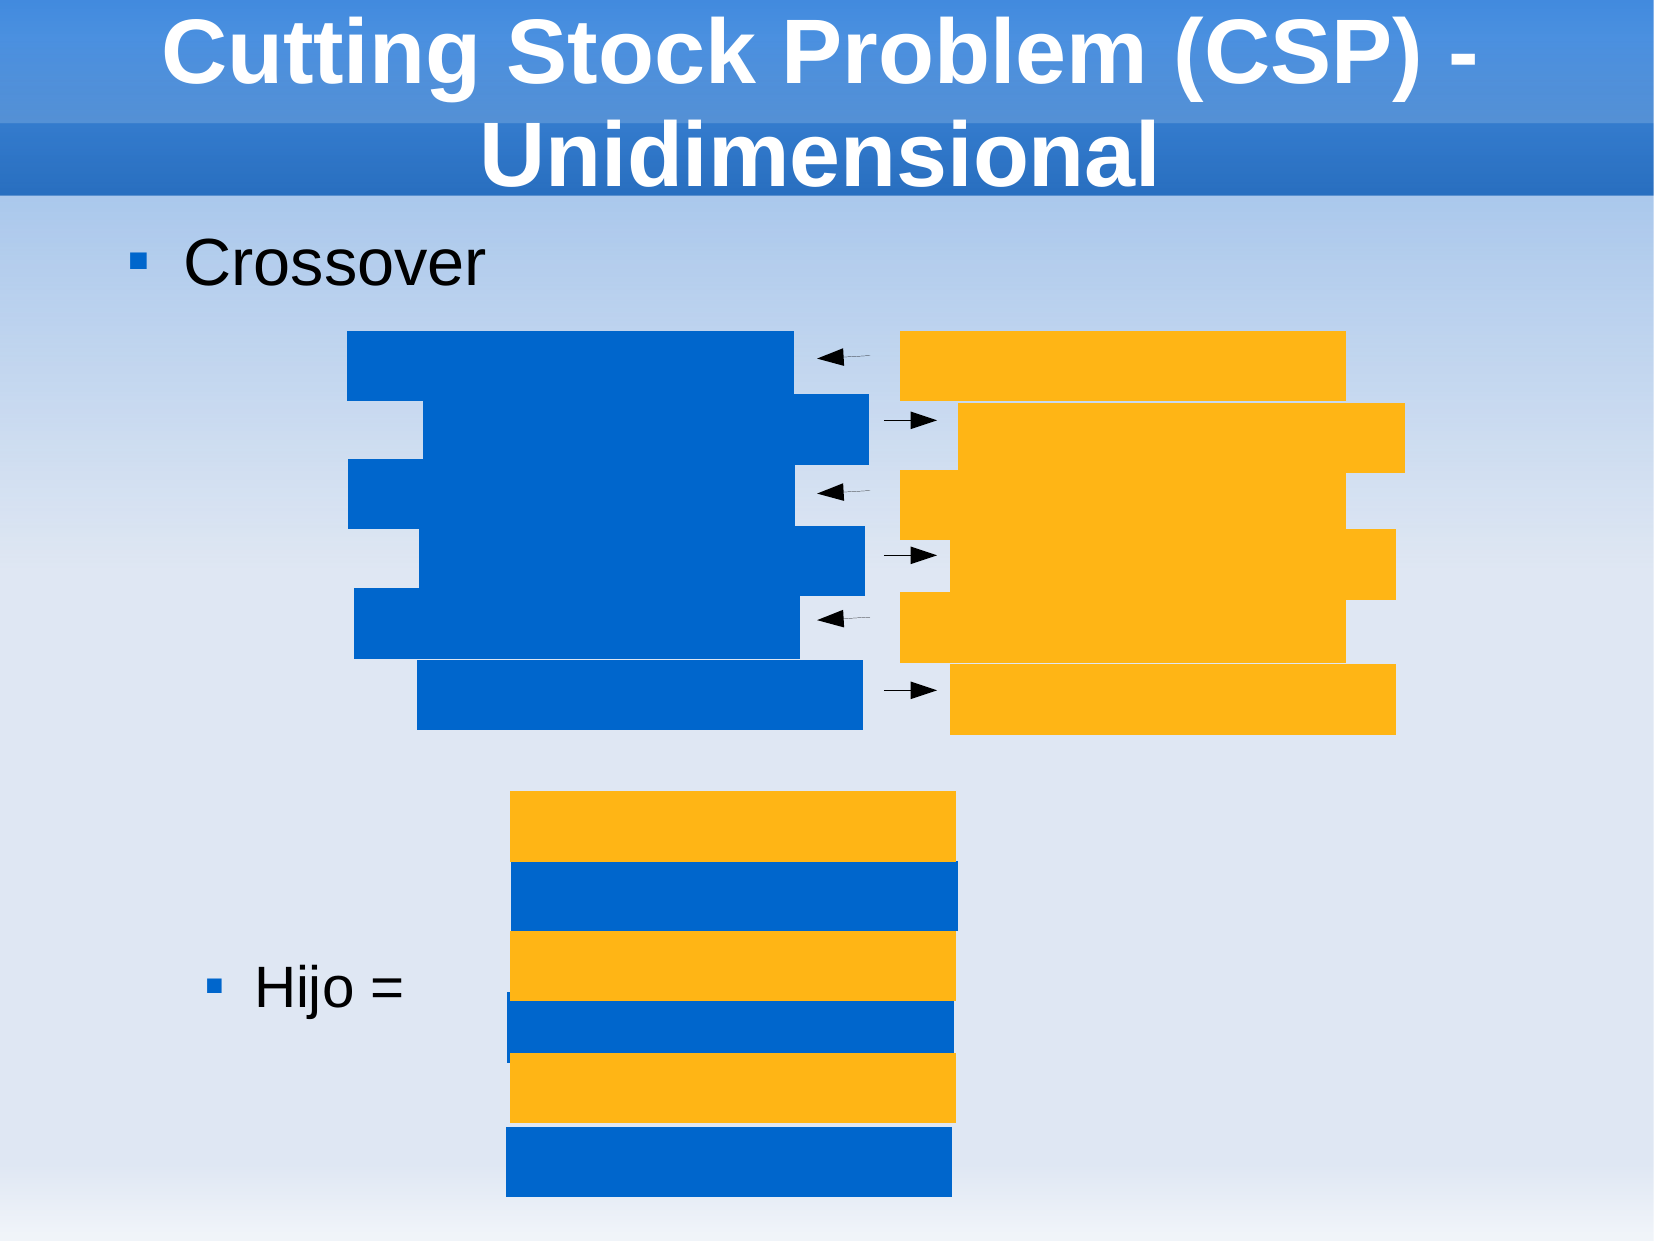

# Cutting Stock Problem (CSP) - Unidimensional
Crossover
Hijo =
| | | | | | | |
| --- | --- | --- | --- | --- | --- | --- |
| | | | | | | |
| --- | --- | --- | --- | --- | --- | --- |
| | | | | | | |
| --- | --- | --- | --- | --- | --- | --- |
| | | | | | | |
| --- | --- | --- | --- | --- | --- | --- |
| | | | | | | |
| --- | --- | --- | --- | --- | --- | --- |
| | | | | | | |
| --- | --- | --- | --- | --- | --- | --- |
| | | | | | | |
| --- | --- | --- | --- | --- | --- | --- |
| | | | | | | |
| --- | --- | --- | --- | --- | --- | --- |
| | | | | | | |
| --- | --- | --- | --- | --- | --- | --- |
| | | | | | | |
| --- | --- | --- | --- | --- | --- | --- |
| | | | | | | |
| --- | --- | --- | --- | --- | --- | --- |
| | | | | | | |
| --- | --- | --- | --- | --- | --- | --- |
| | | | | | | |
| --- | --- | --- | --- | --- | --- | --- |
| | | | | | | |
| --- | --- | --- | --- | --- | --- | --- |
| | | | | | | |
| --- | --- | --- | --- | --- | --- | --- |
| | | | | | | |
| --- | --- | --- | --- | --- | --- | --- |
| | | | | | | |
| --- | --- | --- | --- | --- | --- | --- |
| | | | | | | |
| --- | --- | --- | --- | --- | --- | --- |